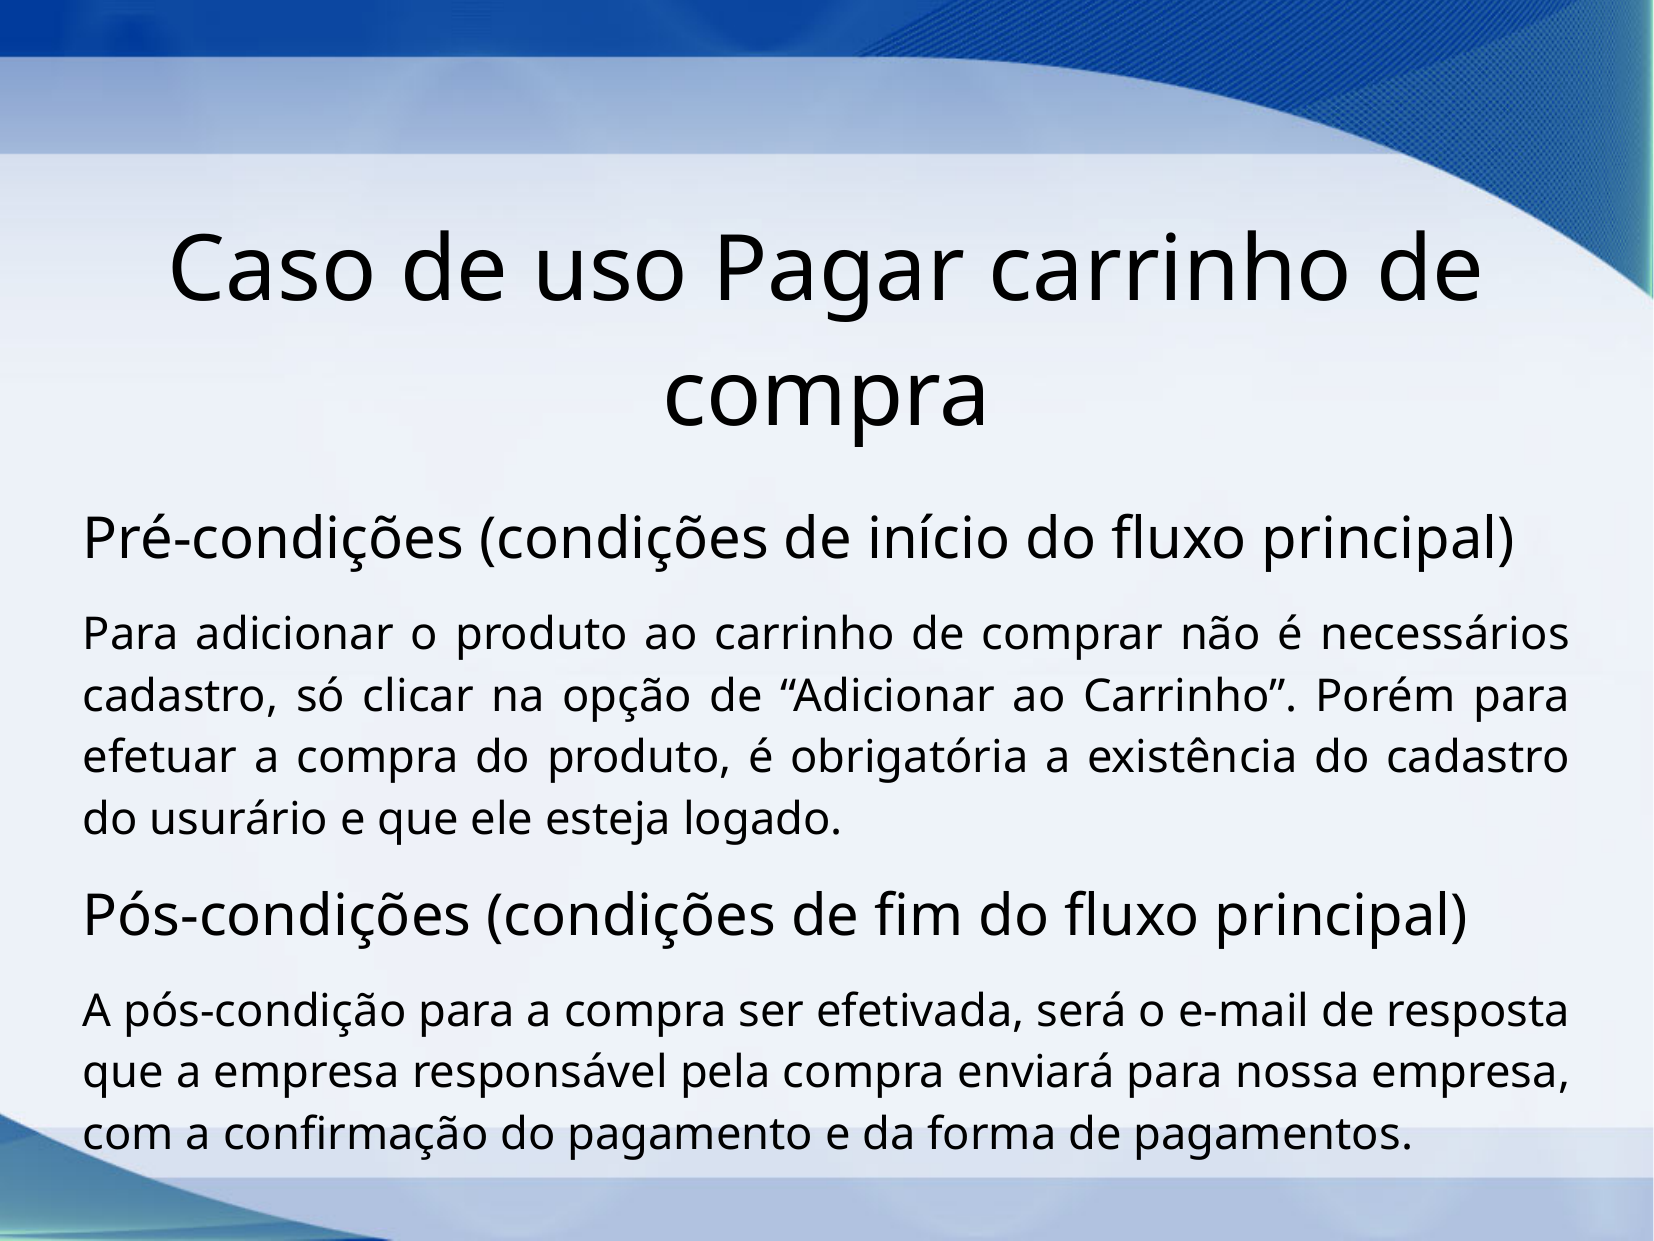

# Caso de uso Pagar carrinho de compra
Pré-condições (condições de início do fluxo principal)
Para adicionar o produto ao carrinho de comprar não é necessários cadastro, só clicar na opção de “Adicionar ao Carrinho”. Porém para efetuar a compra do produto, é obrigatória a existência do cadastro do usurário e que ele esteja logado.
Pós-condições (condições de fim do fluxo principal)
A pós-condição para a compra ser efetivada, será o e-mail de resposta que a empresa responsável pela compra enviará para nossa empresa, com a confirmação do pagamento e da forma de pagamentos.